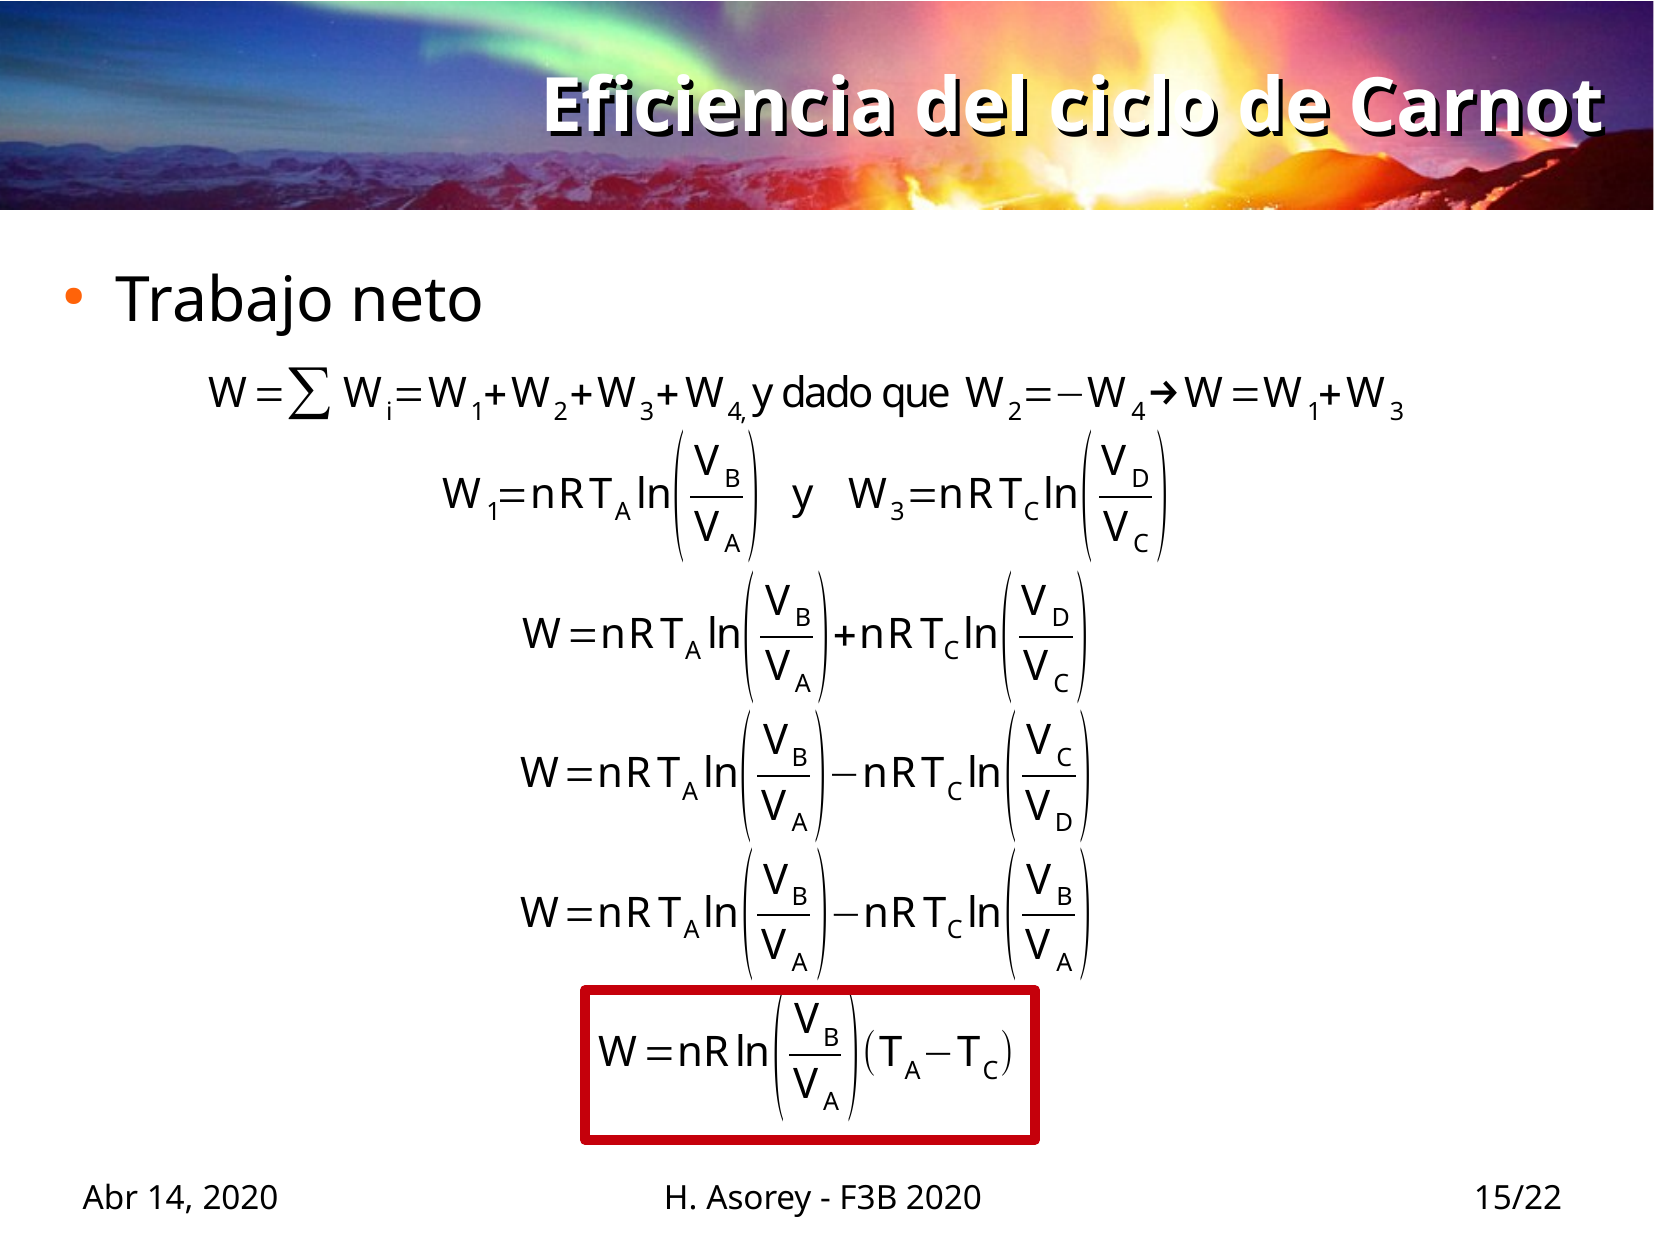

# Eficiencia del ciclo de Carnot
Trabajo neto
Abr 14, 2020
H. Asorey - F3B 2020
15